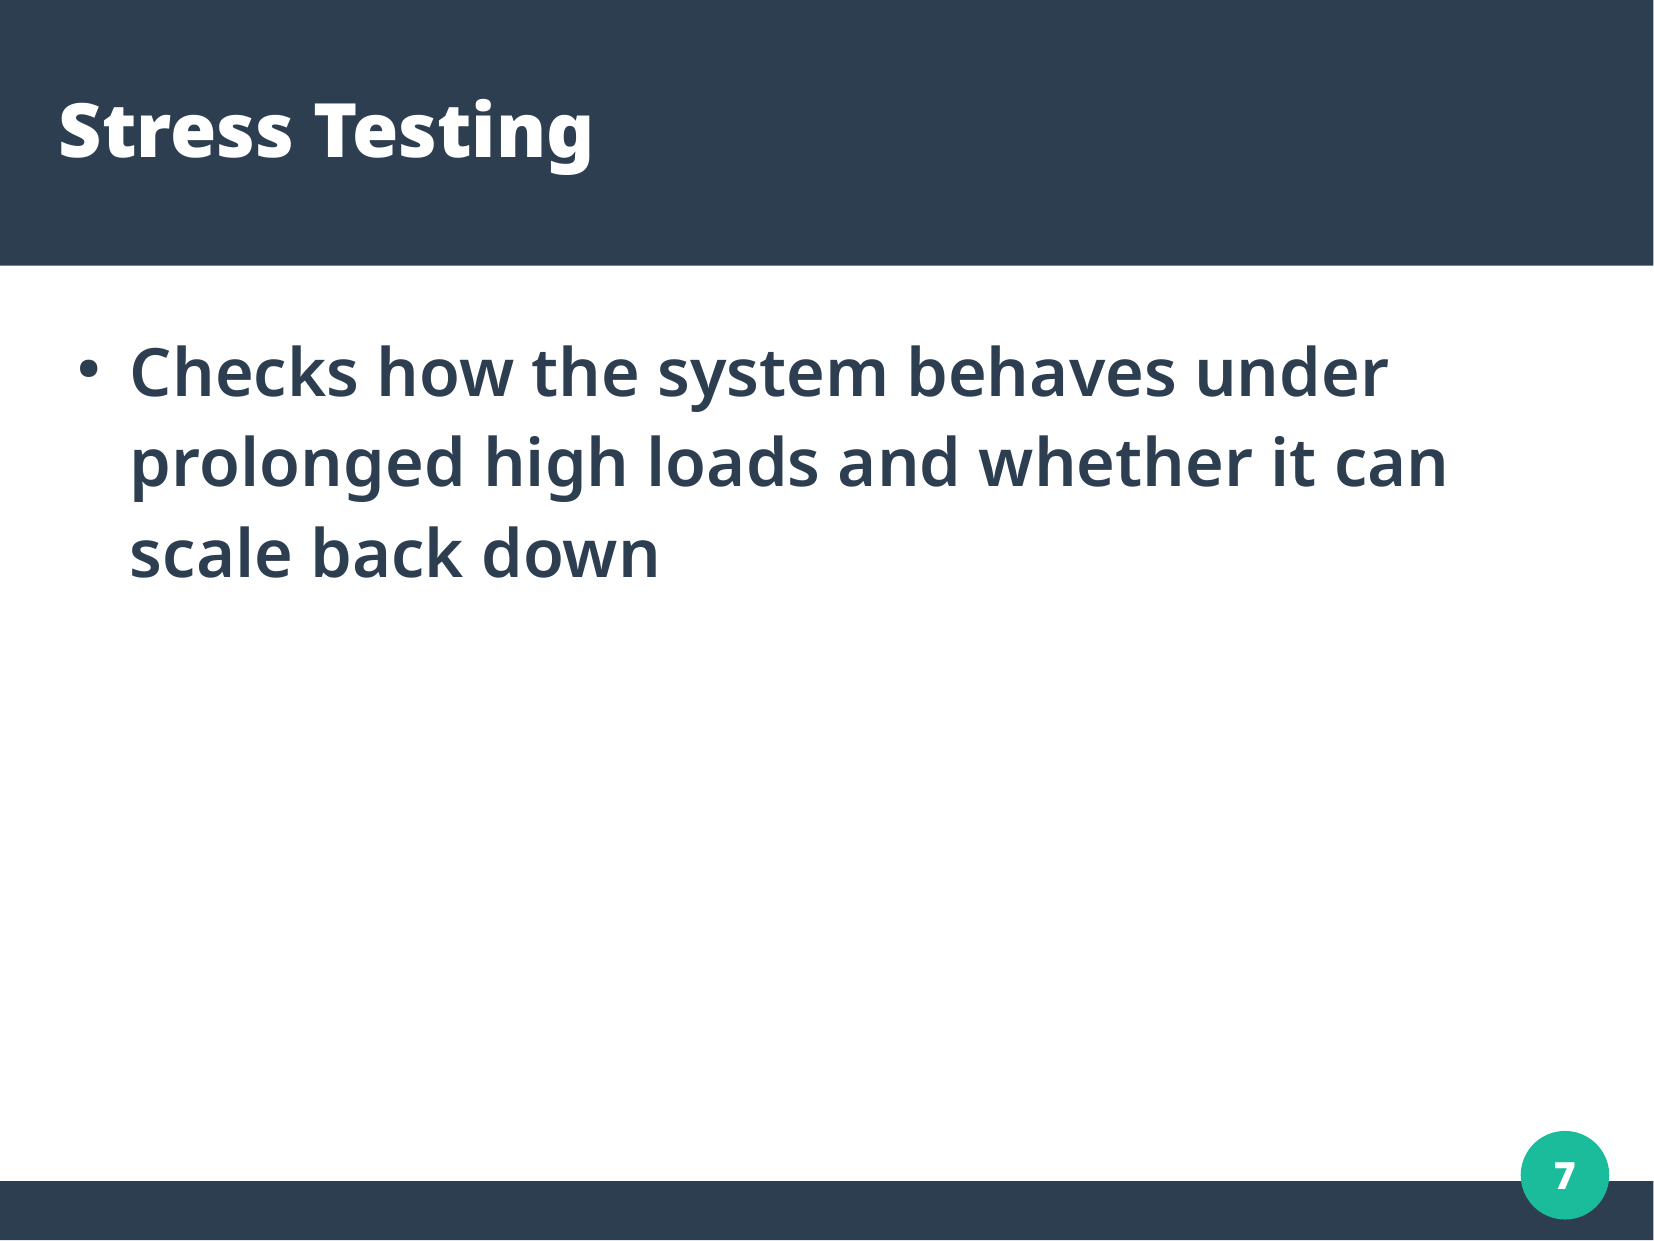

# Stress Testing
Checks how the system behaves under prolonged high loads and whether it can scale back down
7